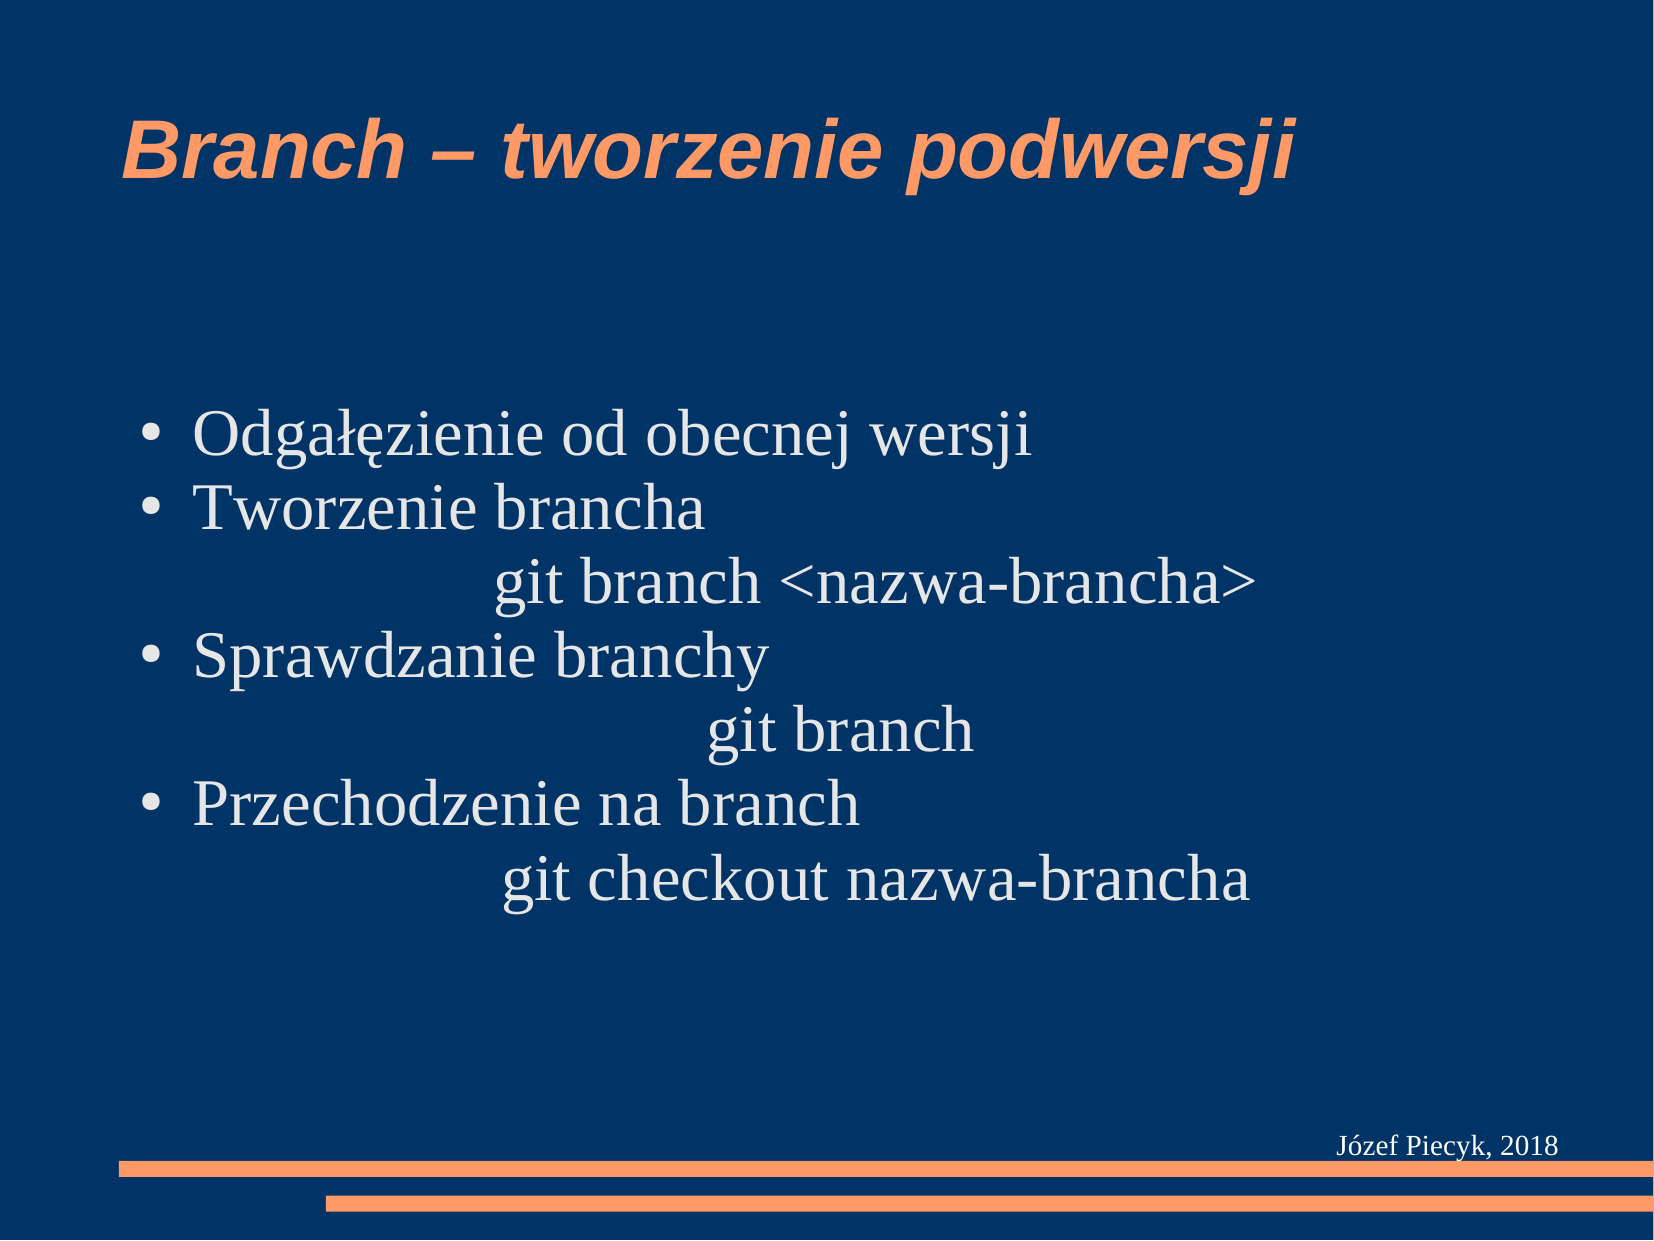

# Branch – tworzenie podwersji
Odgałęzienie od obecnej wersji
Tworzenie brancha
git branch <nazwa-brancha>
Sprawdzanie branchy
git branch
Przechodzenie na branch
git checkout nazwa-brancha